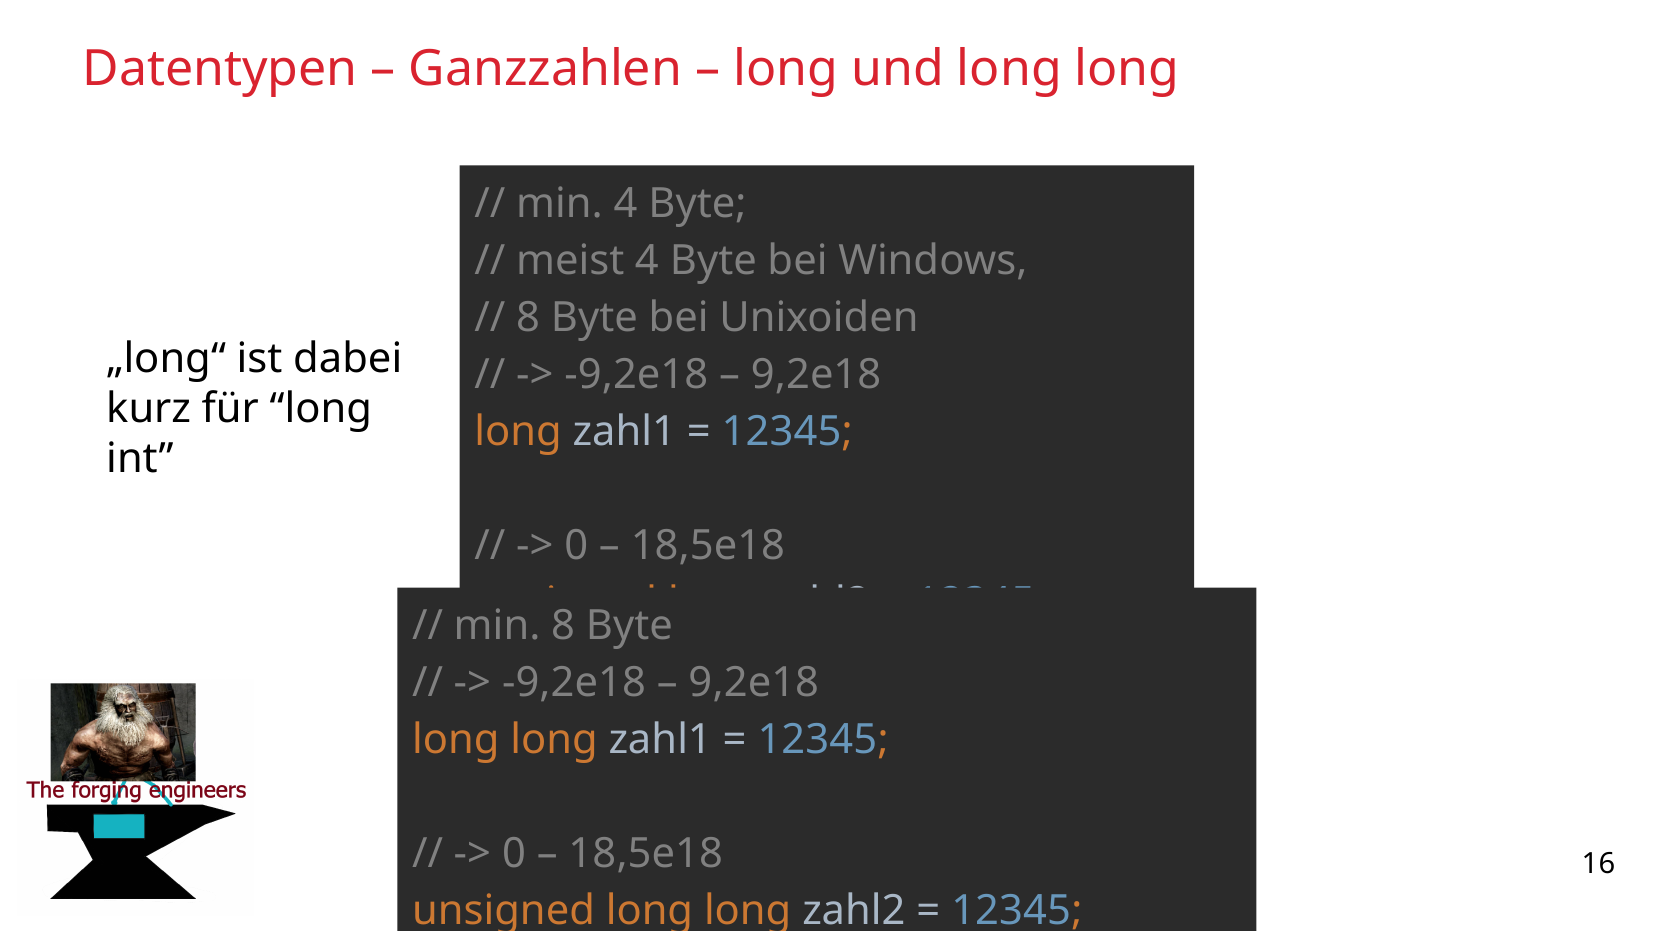

# Datentypen – Ganzzahlen – long und long long
// min. 4 Byte;
// meist 4 Byte bei Windows,
// 8 Byte bei Unixoiden
// -> -9,2e18 – 9,2e18
long zahl1 = 12345;
// -> 0 – 18,5e18
unsigned long zahl2 = 12345;
„long“ ist dabei
kurz für “long int”
// min. 8 Byte
// -> -9,2e18 – 9,2e18
long long zahl1 = 12345;
// -> 0 – 18,5e18
unsigned long long zahl2 = 12345;